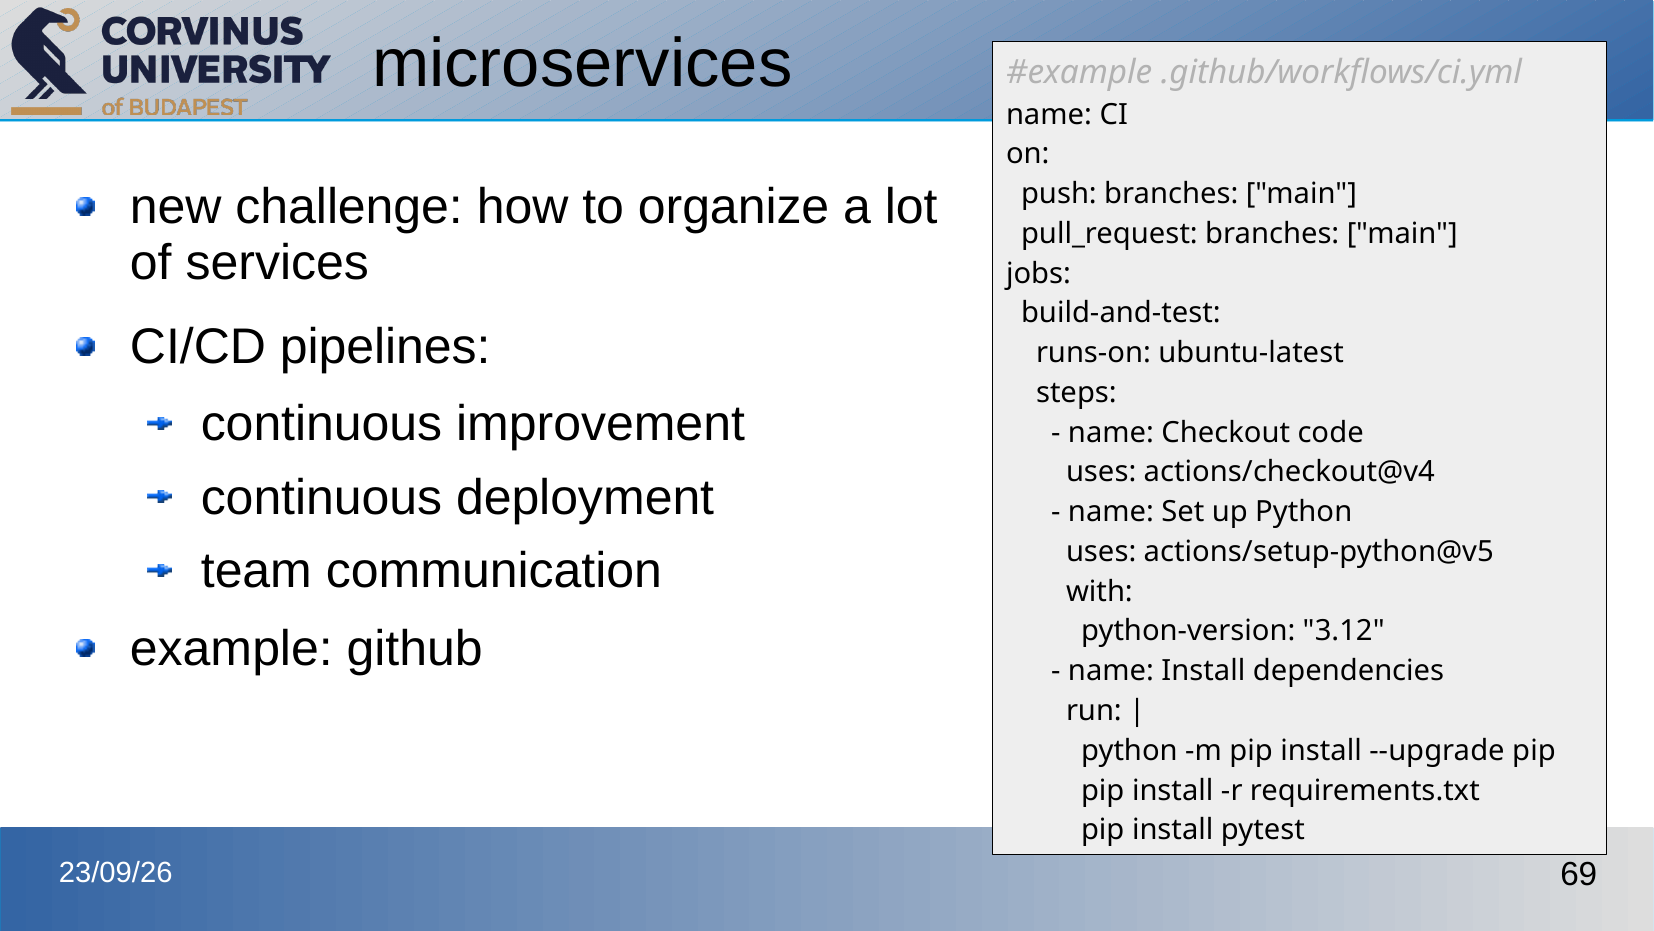

# microservices
#example .github/workflows/ci.yml
name: CI
on:
 push: branches: ["main"]
 pull_request: branches: ["main"]
jobs:
 build-and-test:
 runs-on: ubuntu-latest
 steps:
 - name: Checkout code
 uses: actions/checkout@v4
 - name: Set up Python
 uses: actions/setup-python@v5
 with:
 python-version: "3.12"
 - name: Install dependencies
 run: |
 python -m pip install --upgrade pip
 pip install -r requirements.txt
 pip install pytest
new challenge: how to organize a lot of services
CI/CD pipelines:
continuous improvement
continuous deployment
team communication
example: github